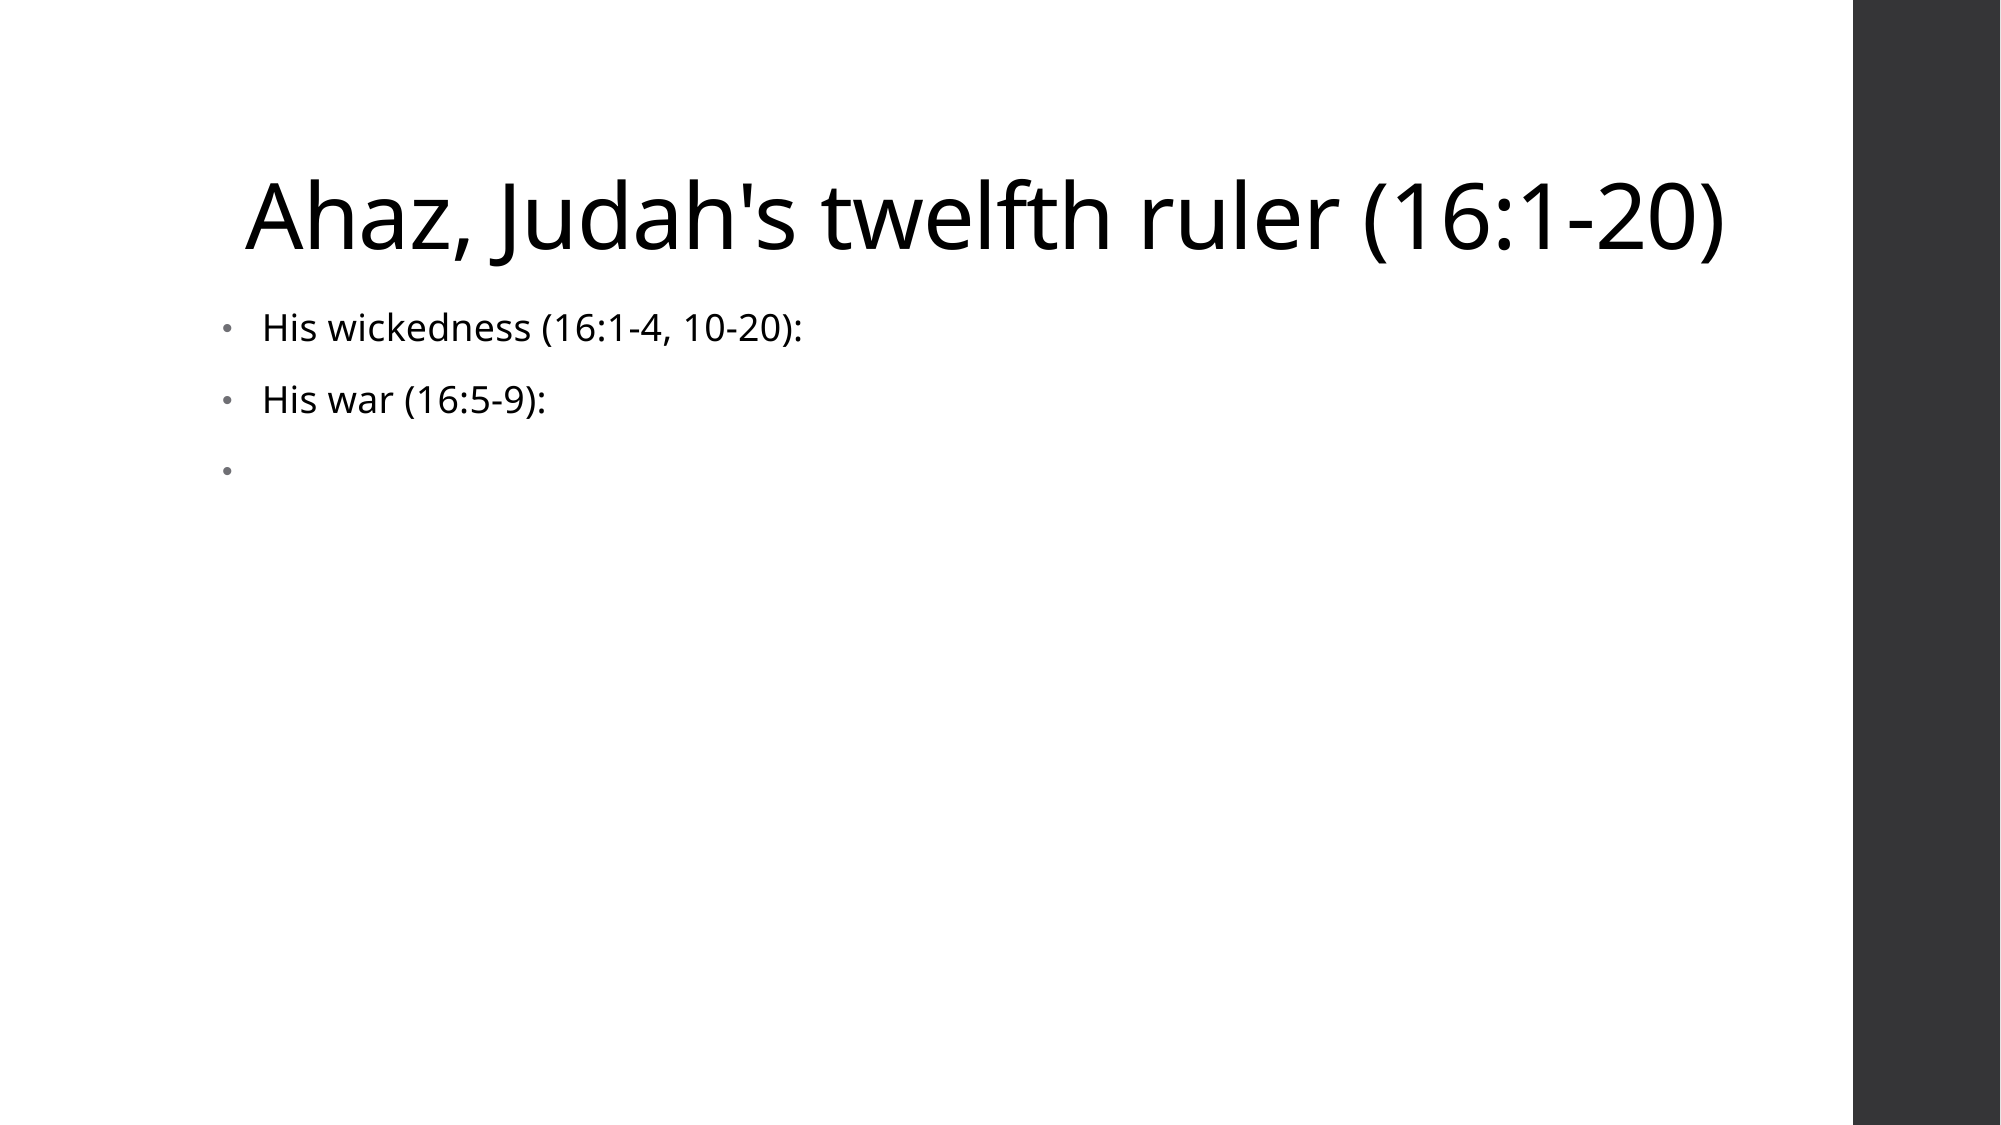

# Ahaz, Judah's twelfth ruler (16:1-20)
 His wickedness (16:1-4, 10-20):
 His war (16:5-9):